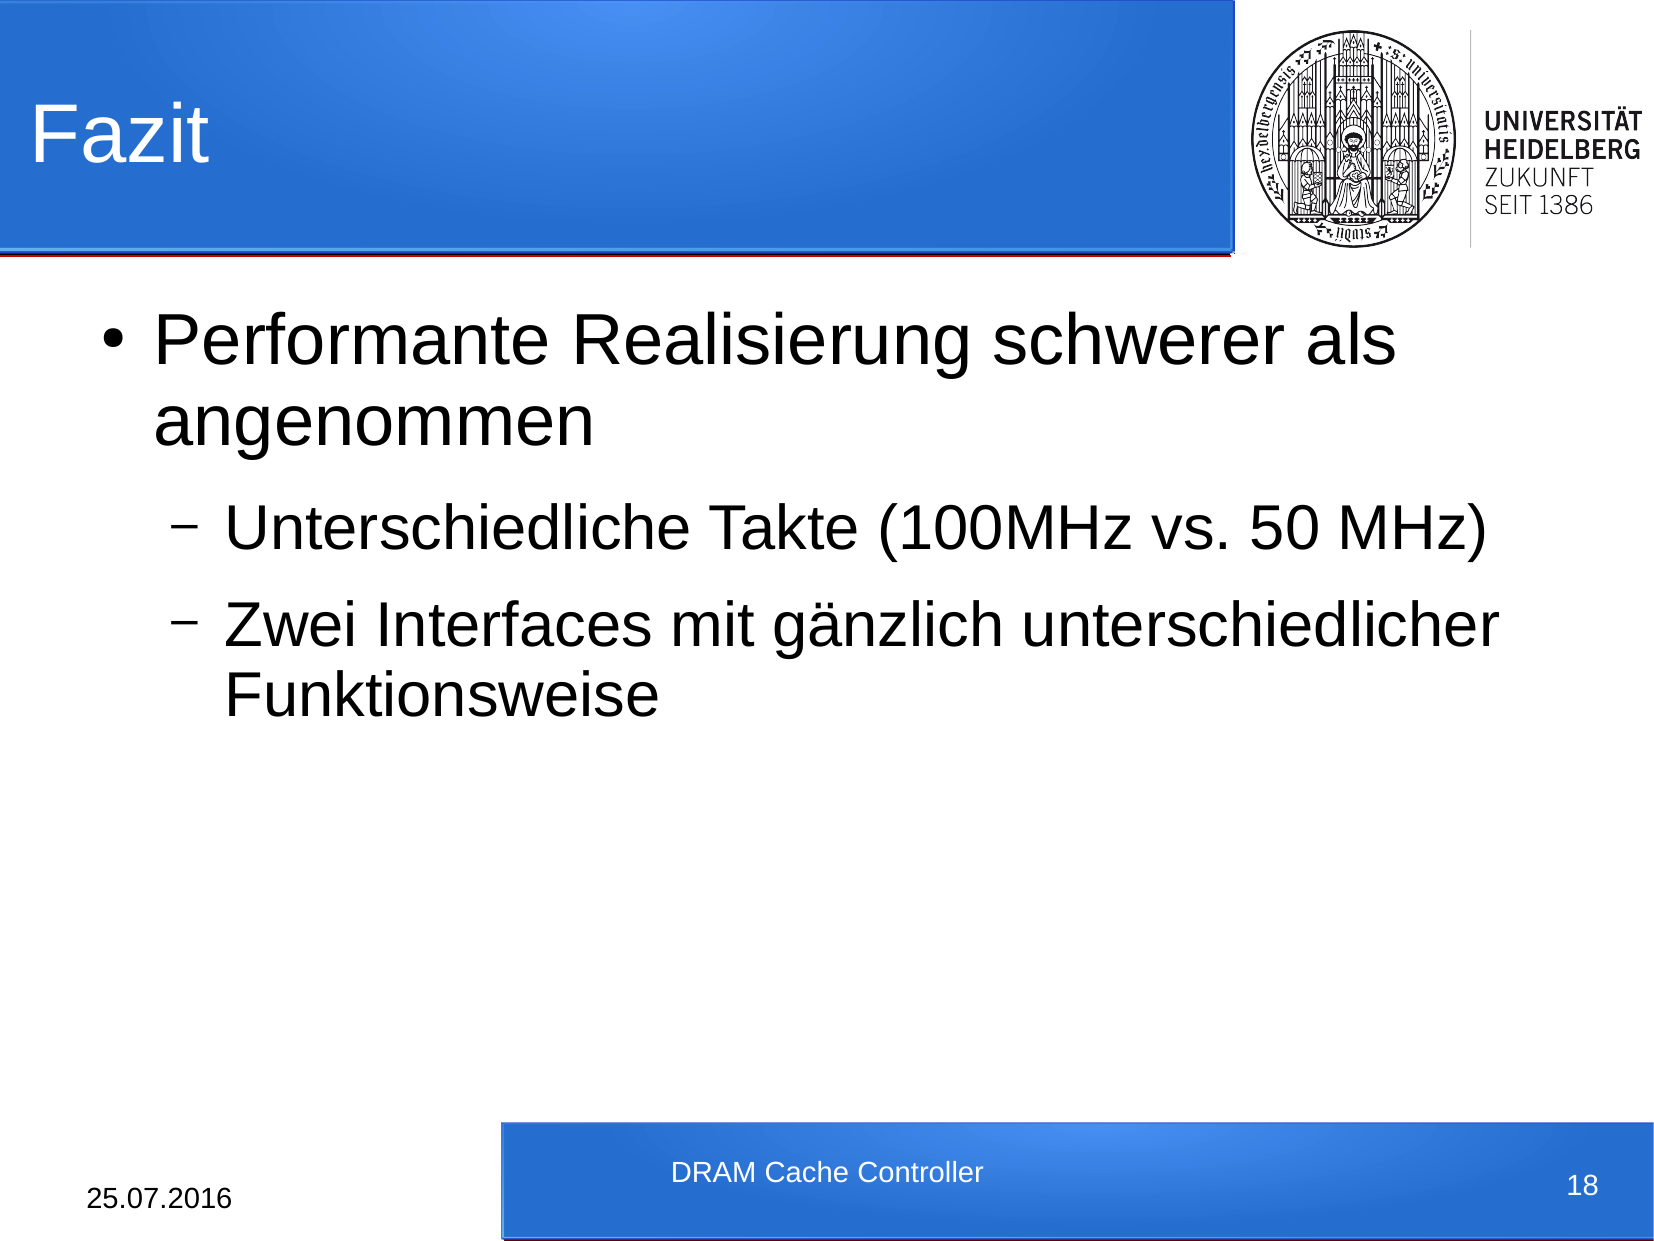

# Fazit
Performante Realisierung schwerer als angenommen
Unterschiedliche Takte (100MHz vs. 50 MHz)
Zwei Interfaces mit gänzlich unterschiedlicher Funktionsweise
DRAM Cache Controller
18
25.07.2016